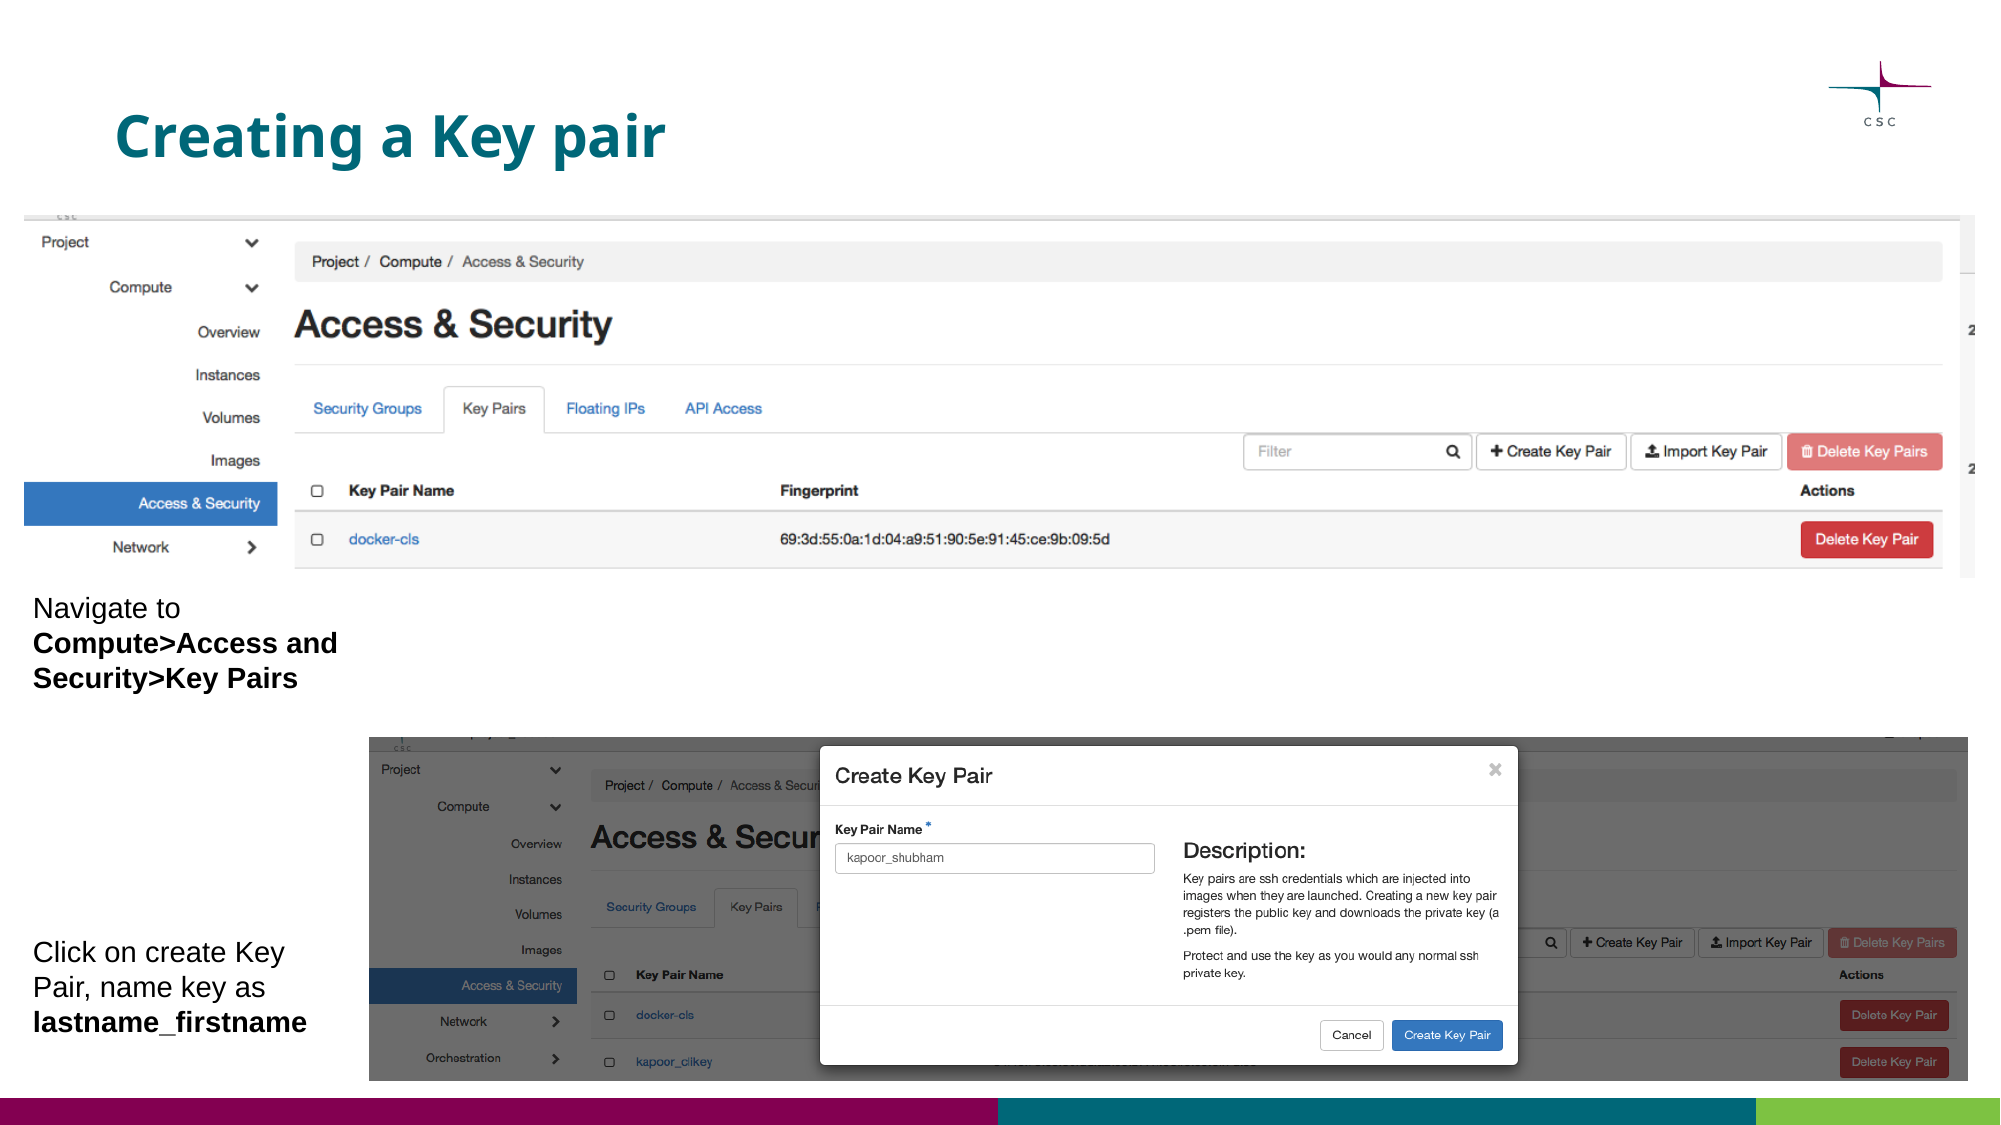

# Creating a Key pair
Navigate to Compute>Access and Security>Key Pairs
Click on create Key Pair, name key as lastname_firstname